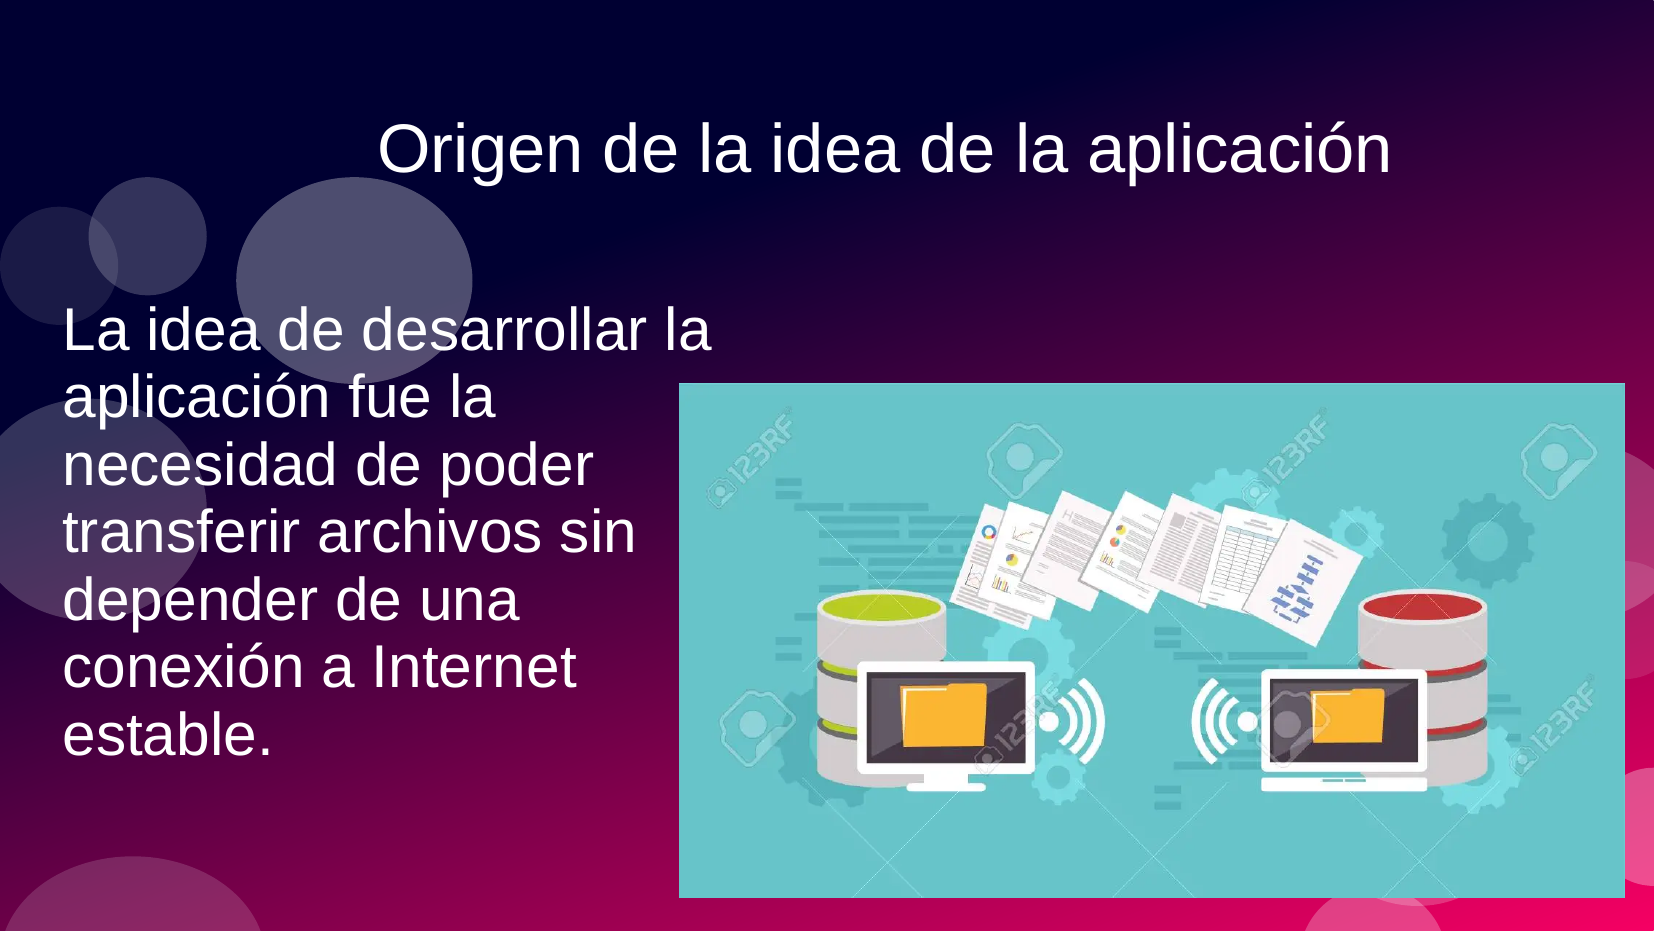

# Origen de la idea de la aplicación
La idea de desarrollar la aplicación fue la necesidad de poder transferir archivos sin depender de una conexión a Internet estable.